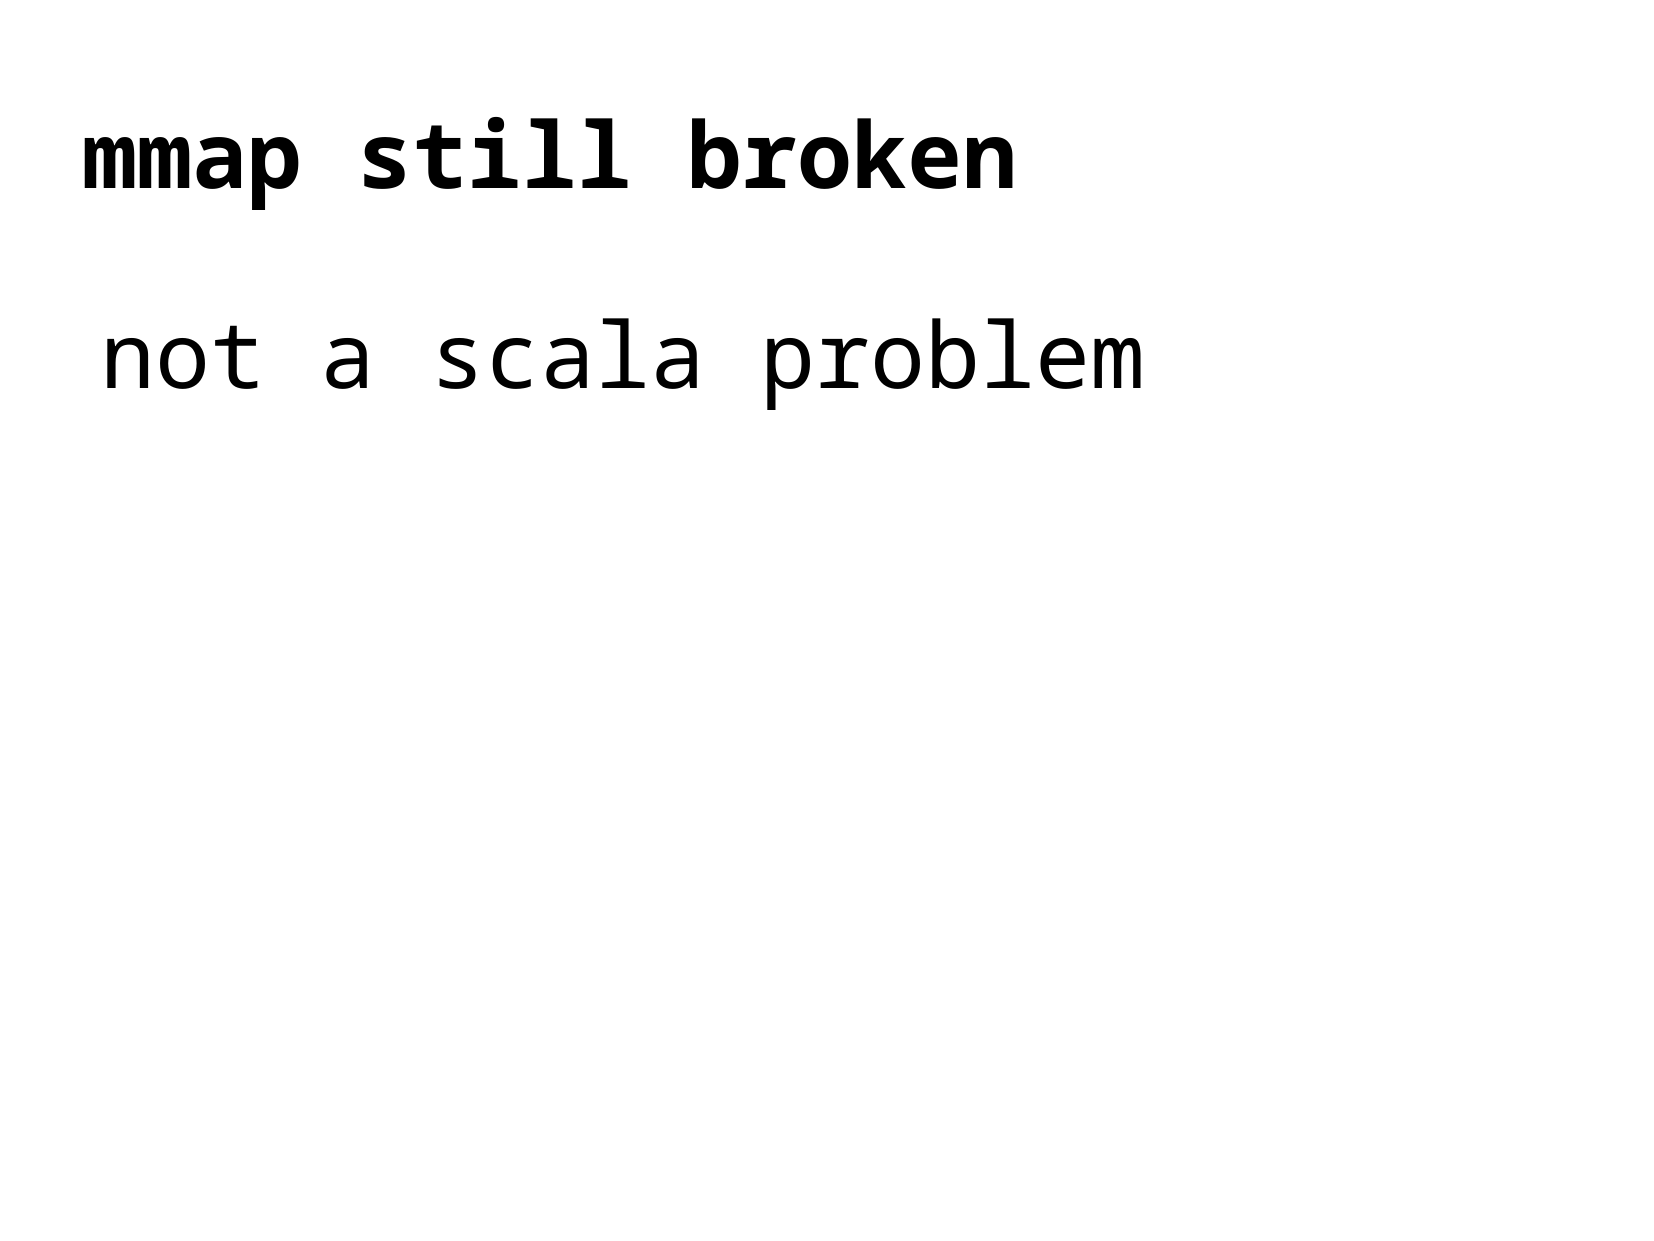

# mmap still broken
not a scala problem